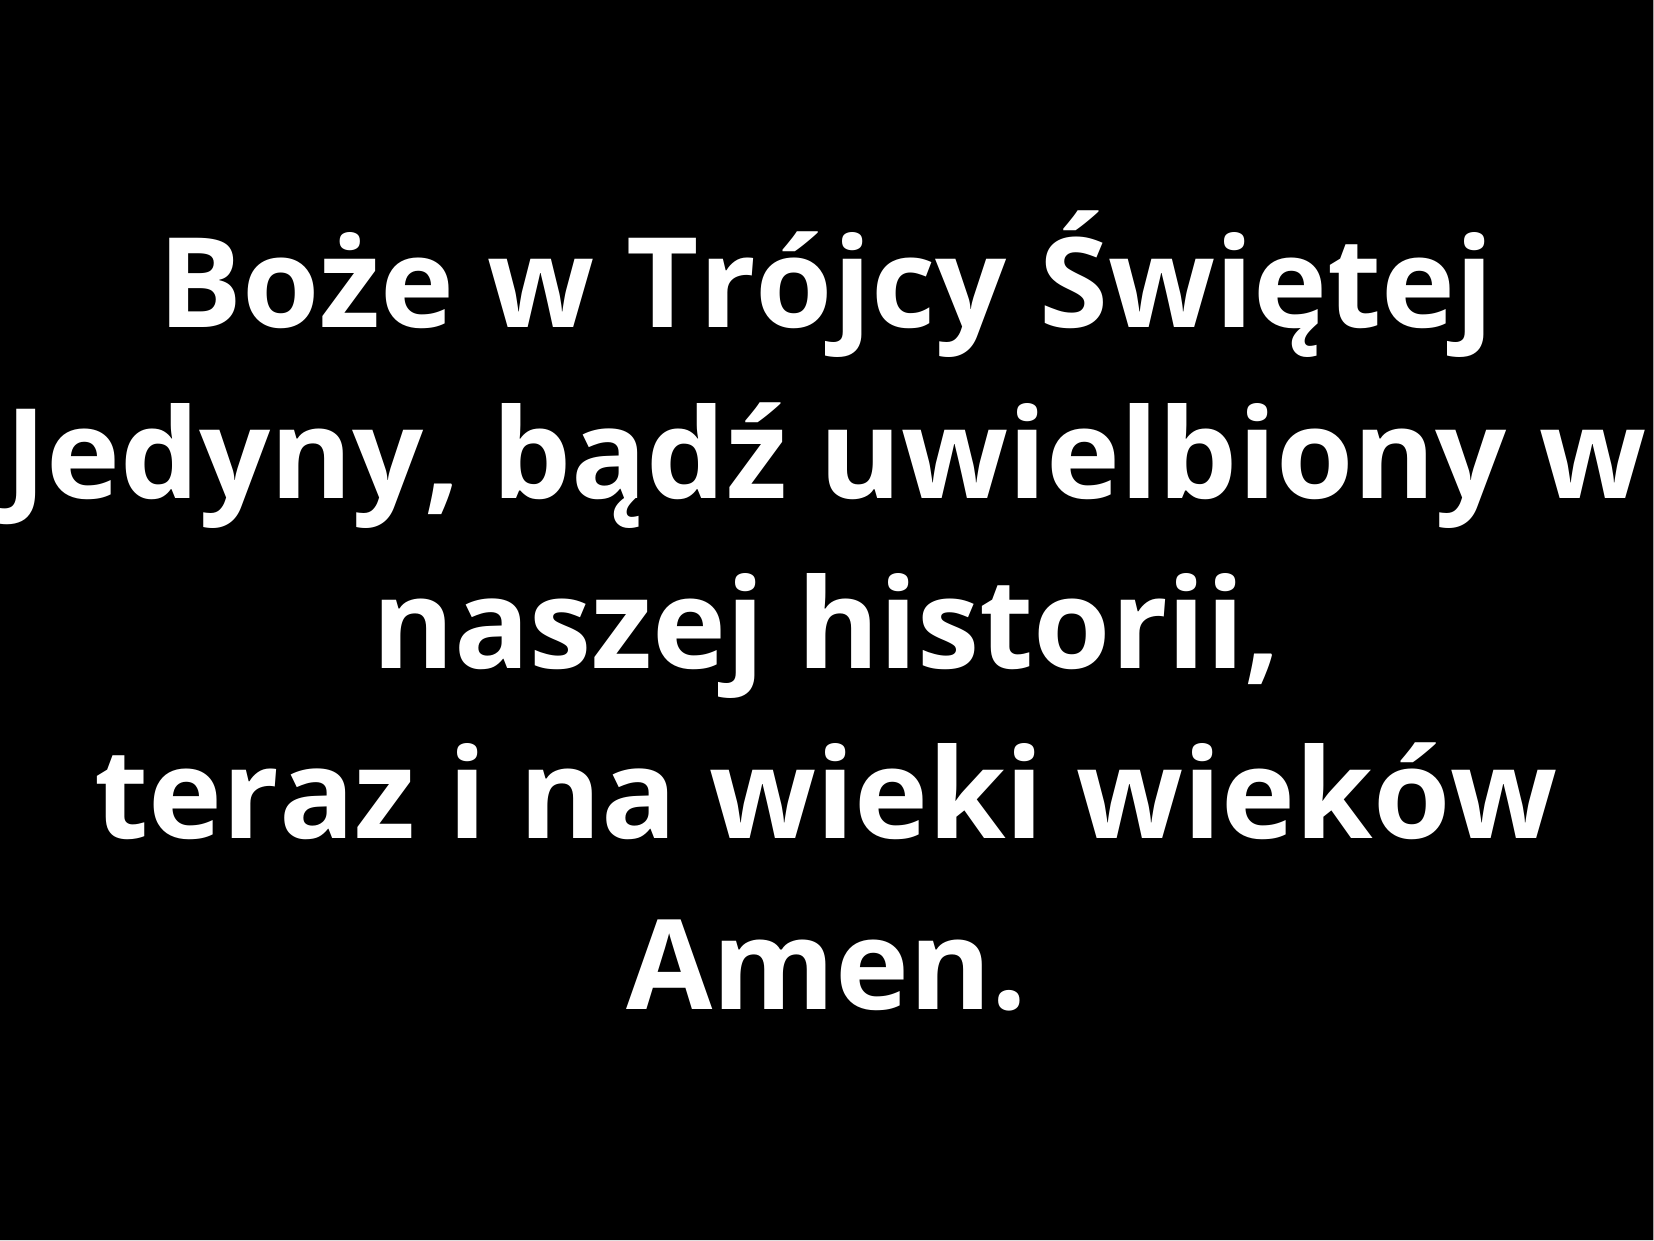

# Boże w Trójcy Świętej Jedyny, bądź uwielbiony w naszej historii, teraz i na wieki wieków Amen.